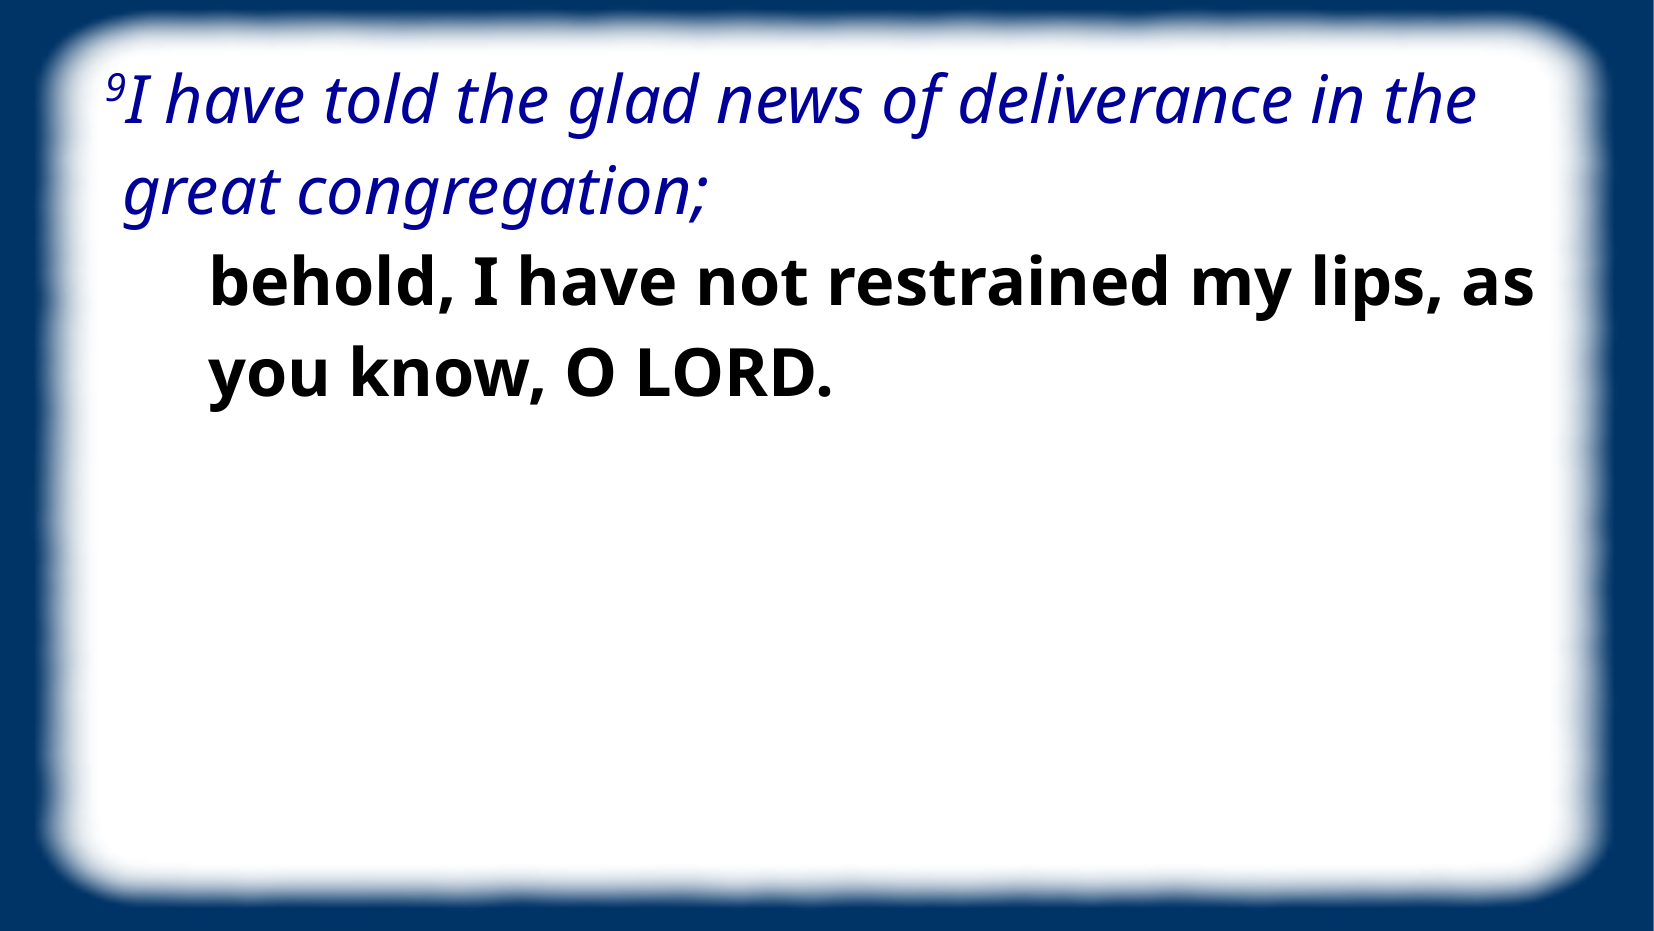

9I have told the glad news of deliverance in the
 great congregation;
 behold, I have not restrained my lips, as
 you know, O LORD.